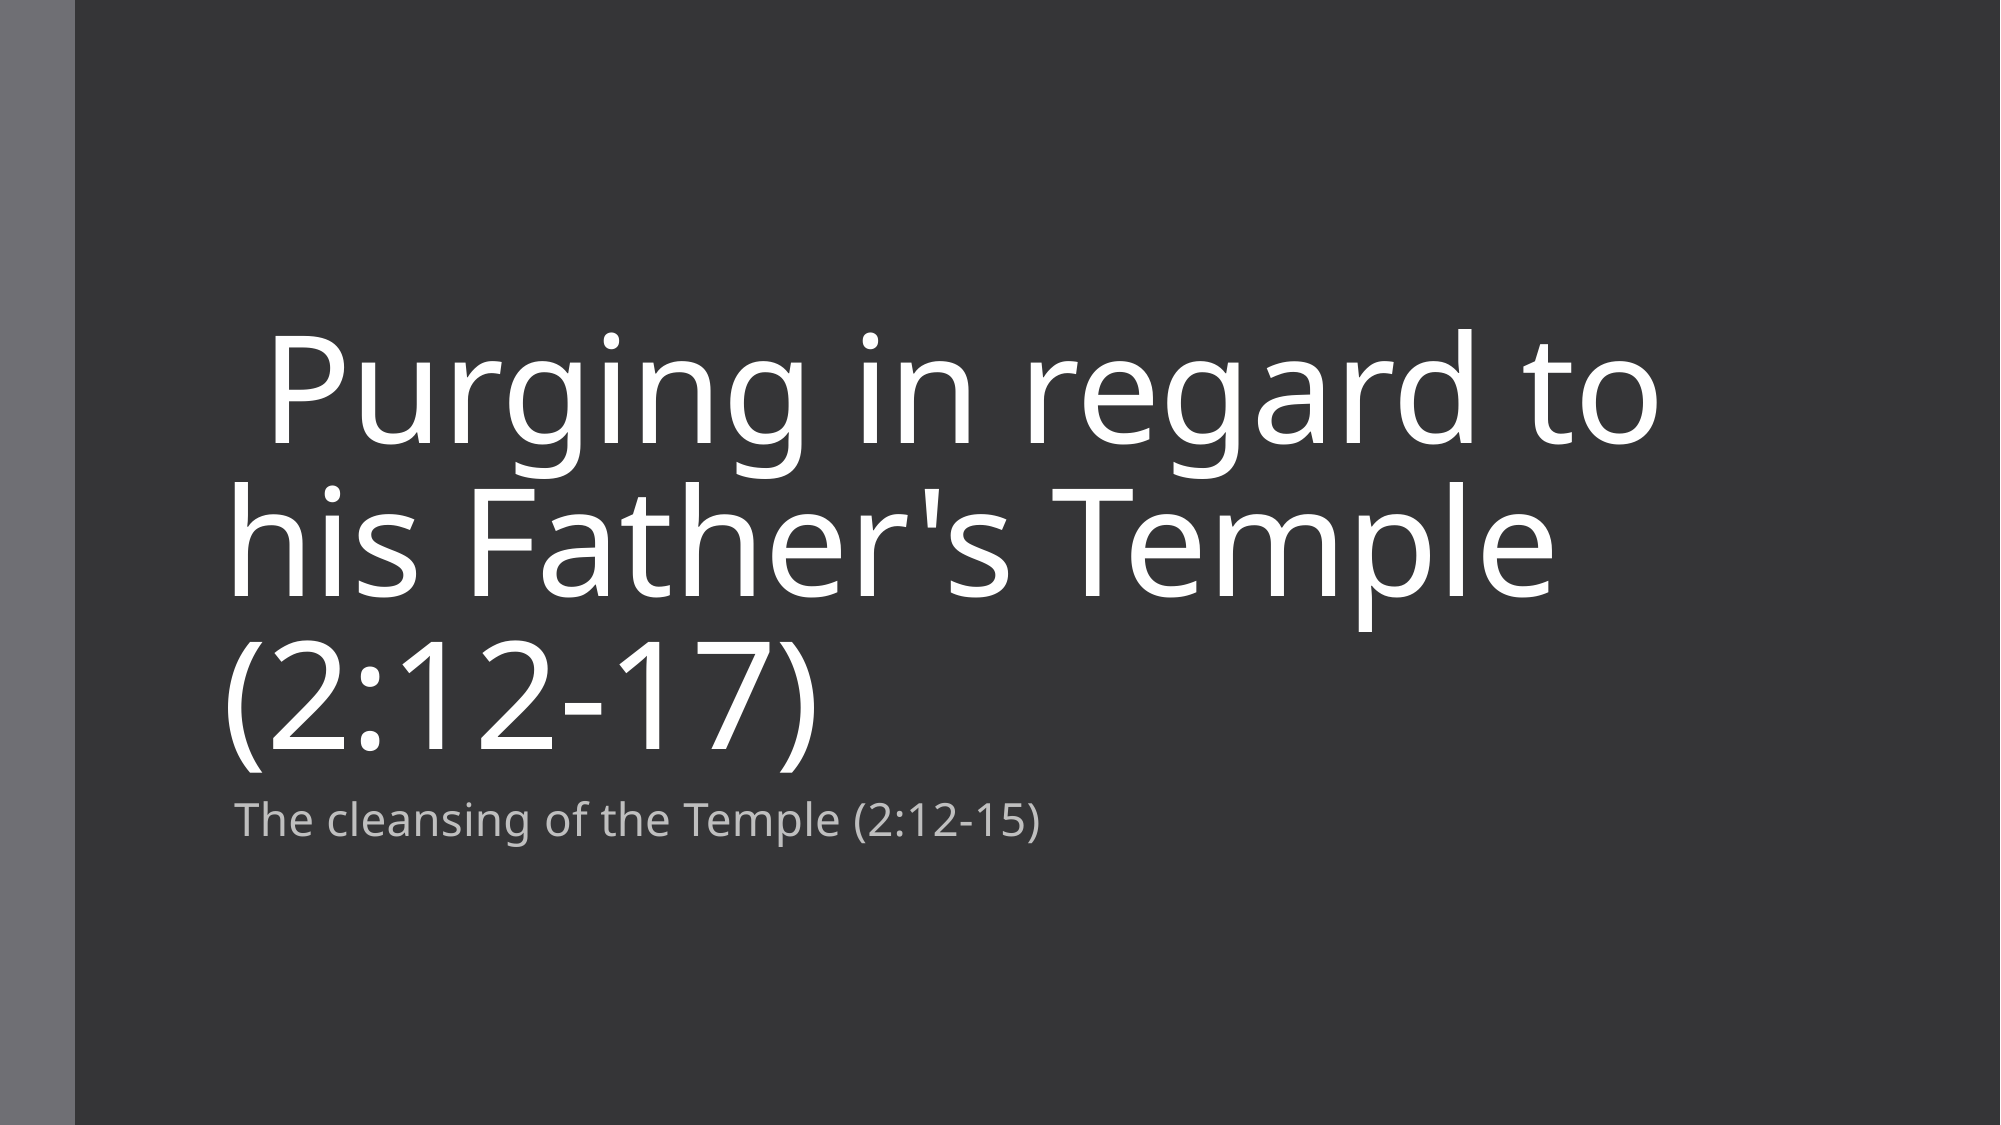

# Purging in regard to his Father's Temple (2:12-17)
 The cleansing of the Temple (2:12-15)